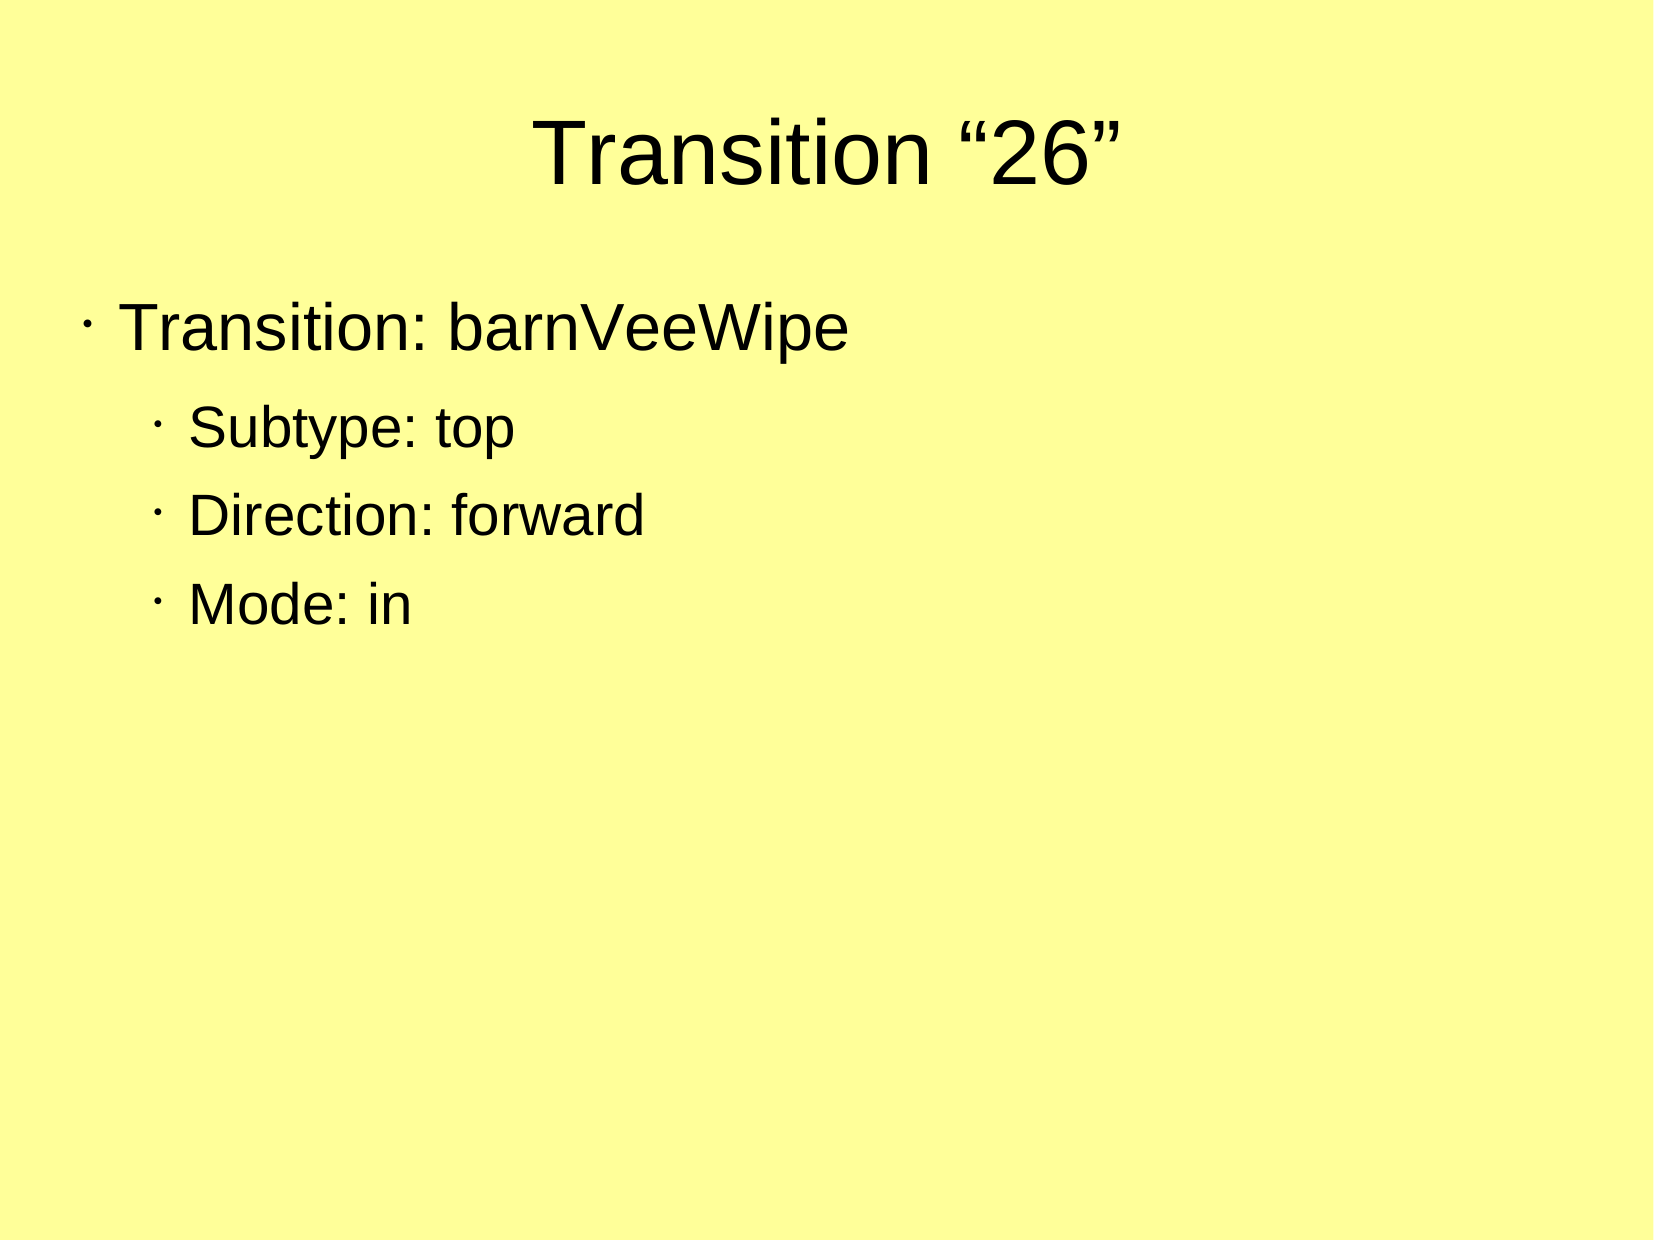

# Transition “26”
Transition: barnVeeWipe
Subtype: top
Direction: forward
Mode: in